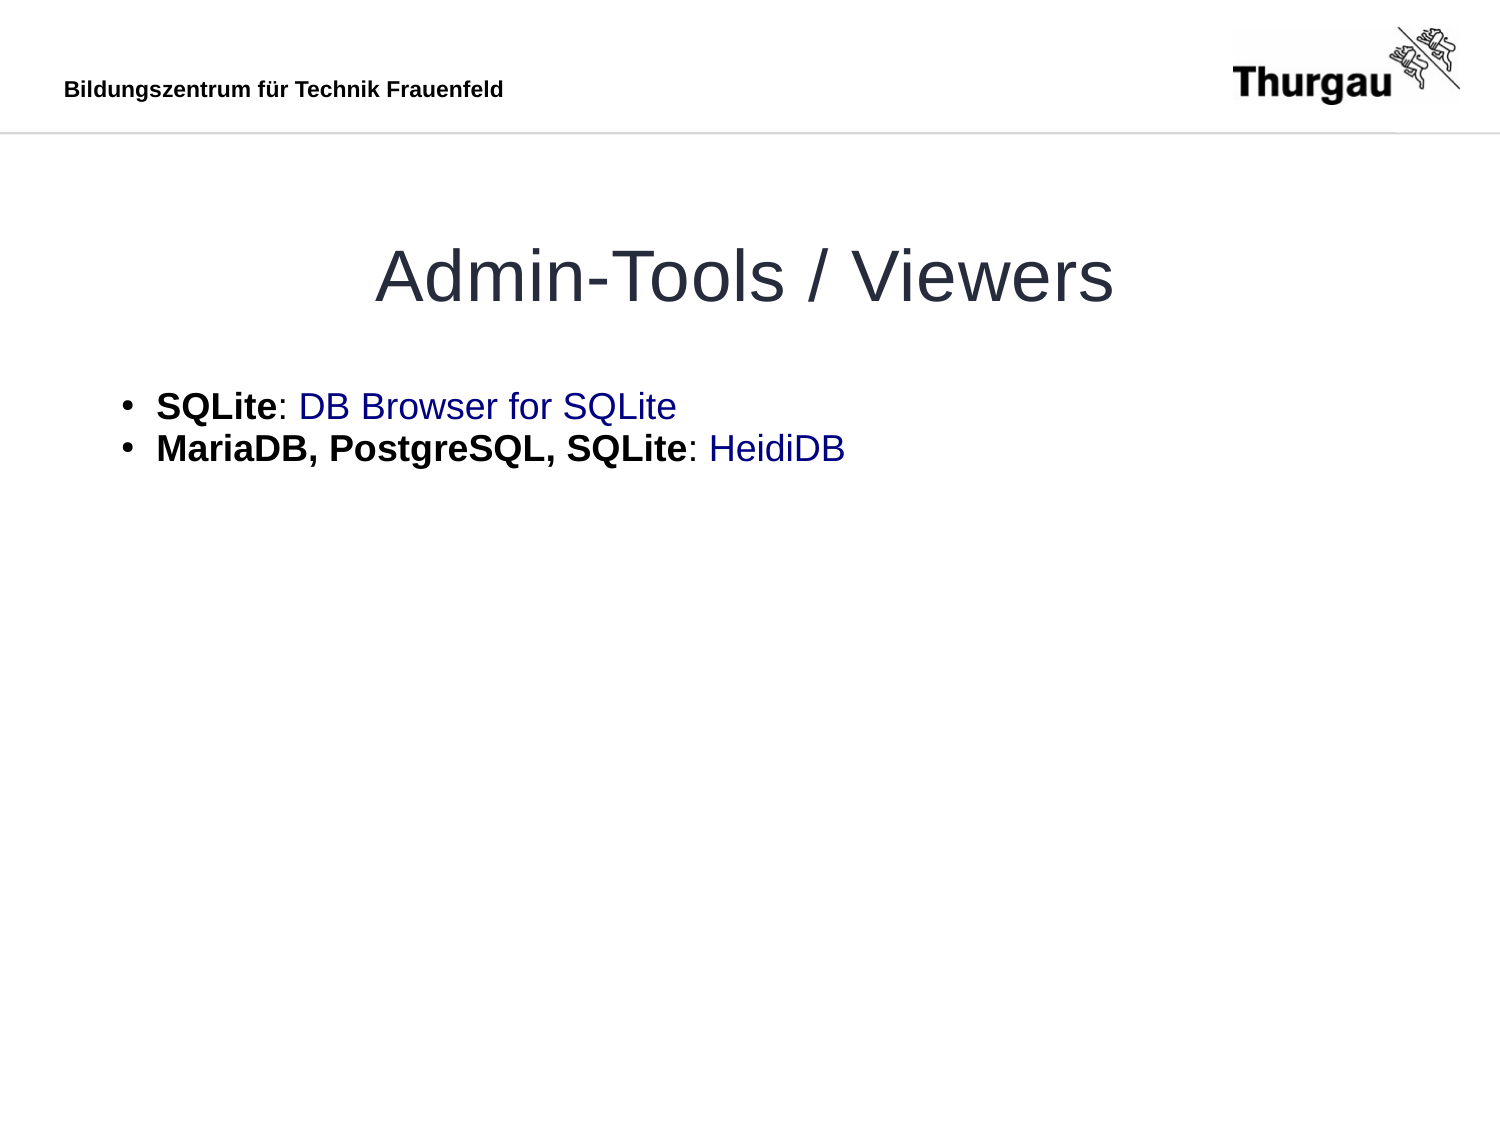

Bildungszentrum für Technik Frauenfeld
Admin-Tools / Viewers
SQLite: DB Browser for SQLite
MariaDB, PostgreSQL, SQLite: HeidiDB